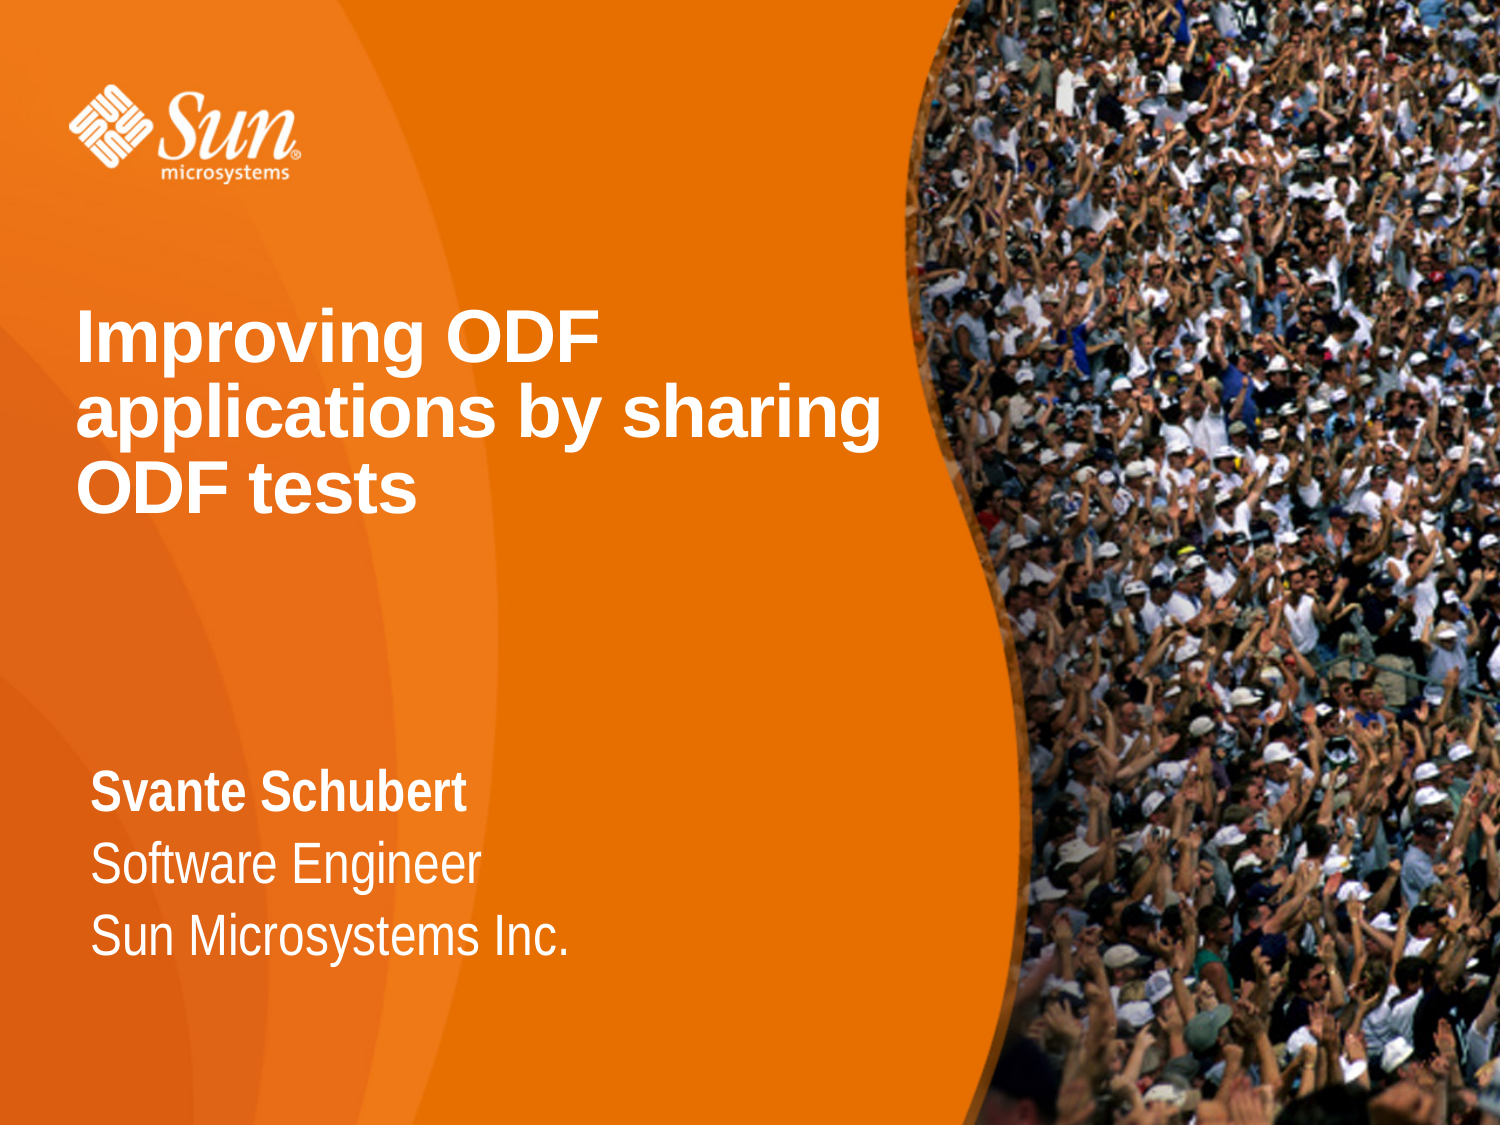

# Improving ODF applications by sharing ODF tests
Svante Schubert
Software Engineer
Sun Microsystems Inc.